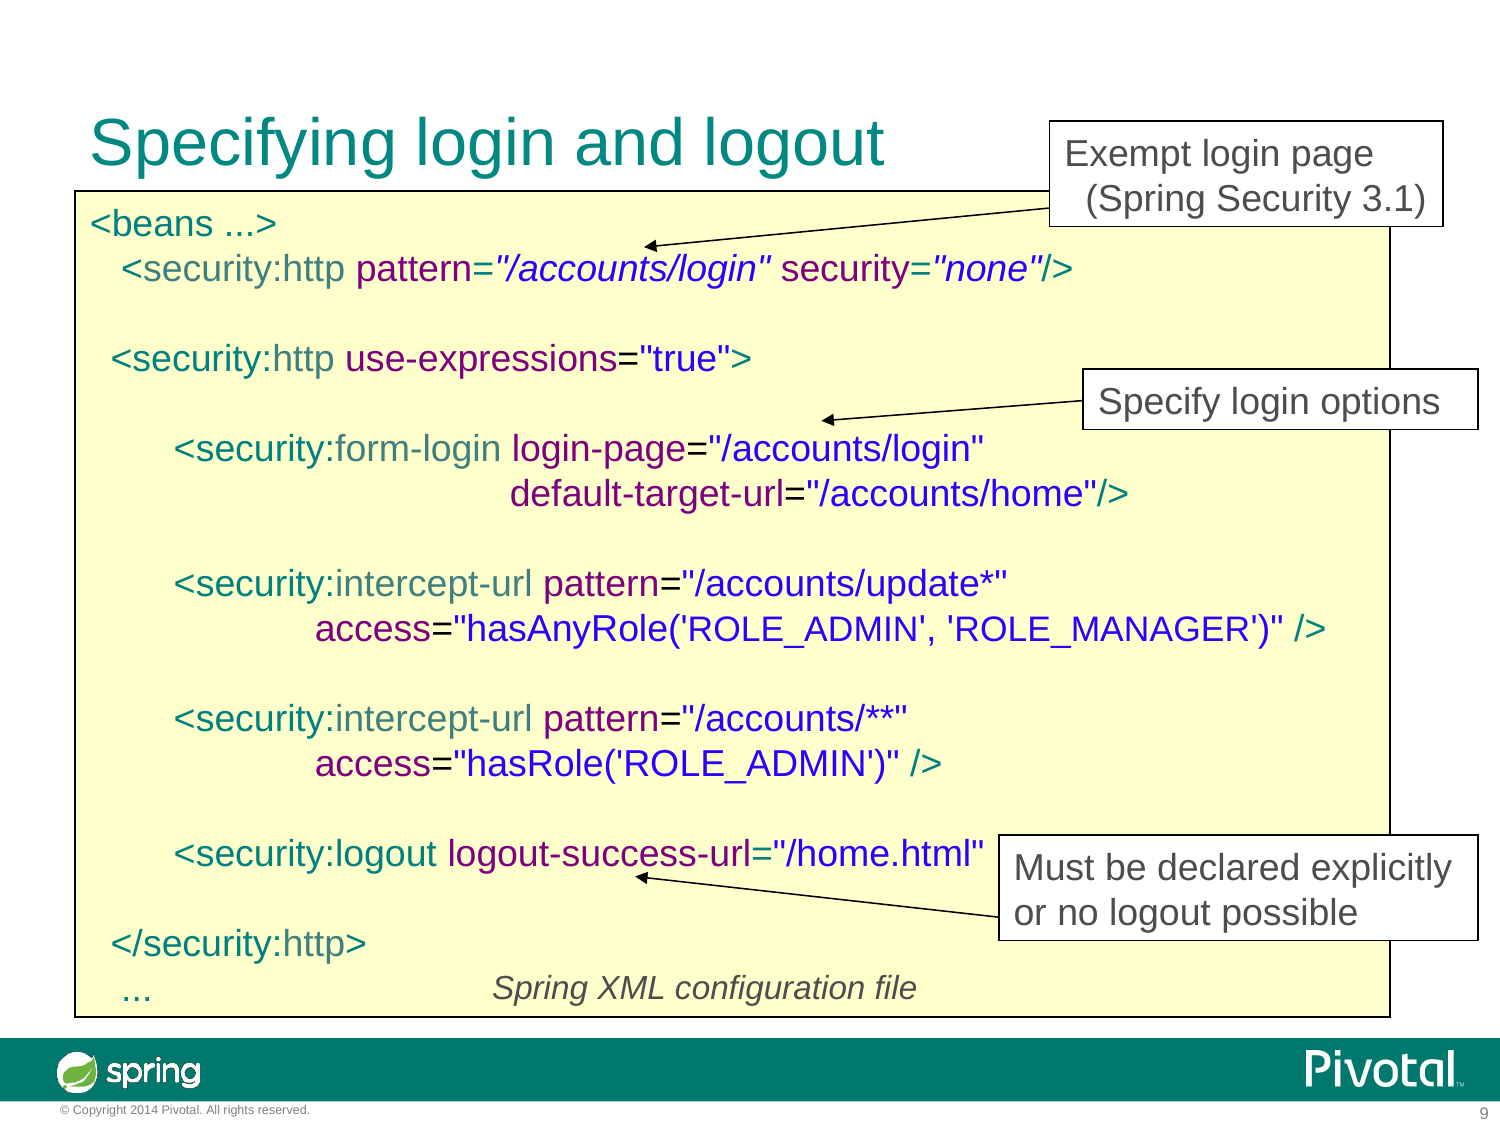

# Specifying login and logout
Exempt login page
 (Spring Security 3.1)
<beans ...>
 <security:http pattern="/accounts/login" security="none"/>
 <security:http use-expressions="true">
 <security:form-login login-page="/accounts/login"
 default-target-url="/accounts/home"/>
 <security:intercept-url pattern="/accounts/update*"
			access="hasAnyRole('ROLE_ADMIN', 'ROLE_MANAGER')" />
 <security:intercept-url pattern="/accounts/**"
			access="hasRole('ROLE_ADMIN')" />
 <security:logout logout-success-url="/home.html"
 </security:http>
 ...
Specify login options
Must be declared explicitly or no logout possible
Spring XML configuration file